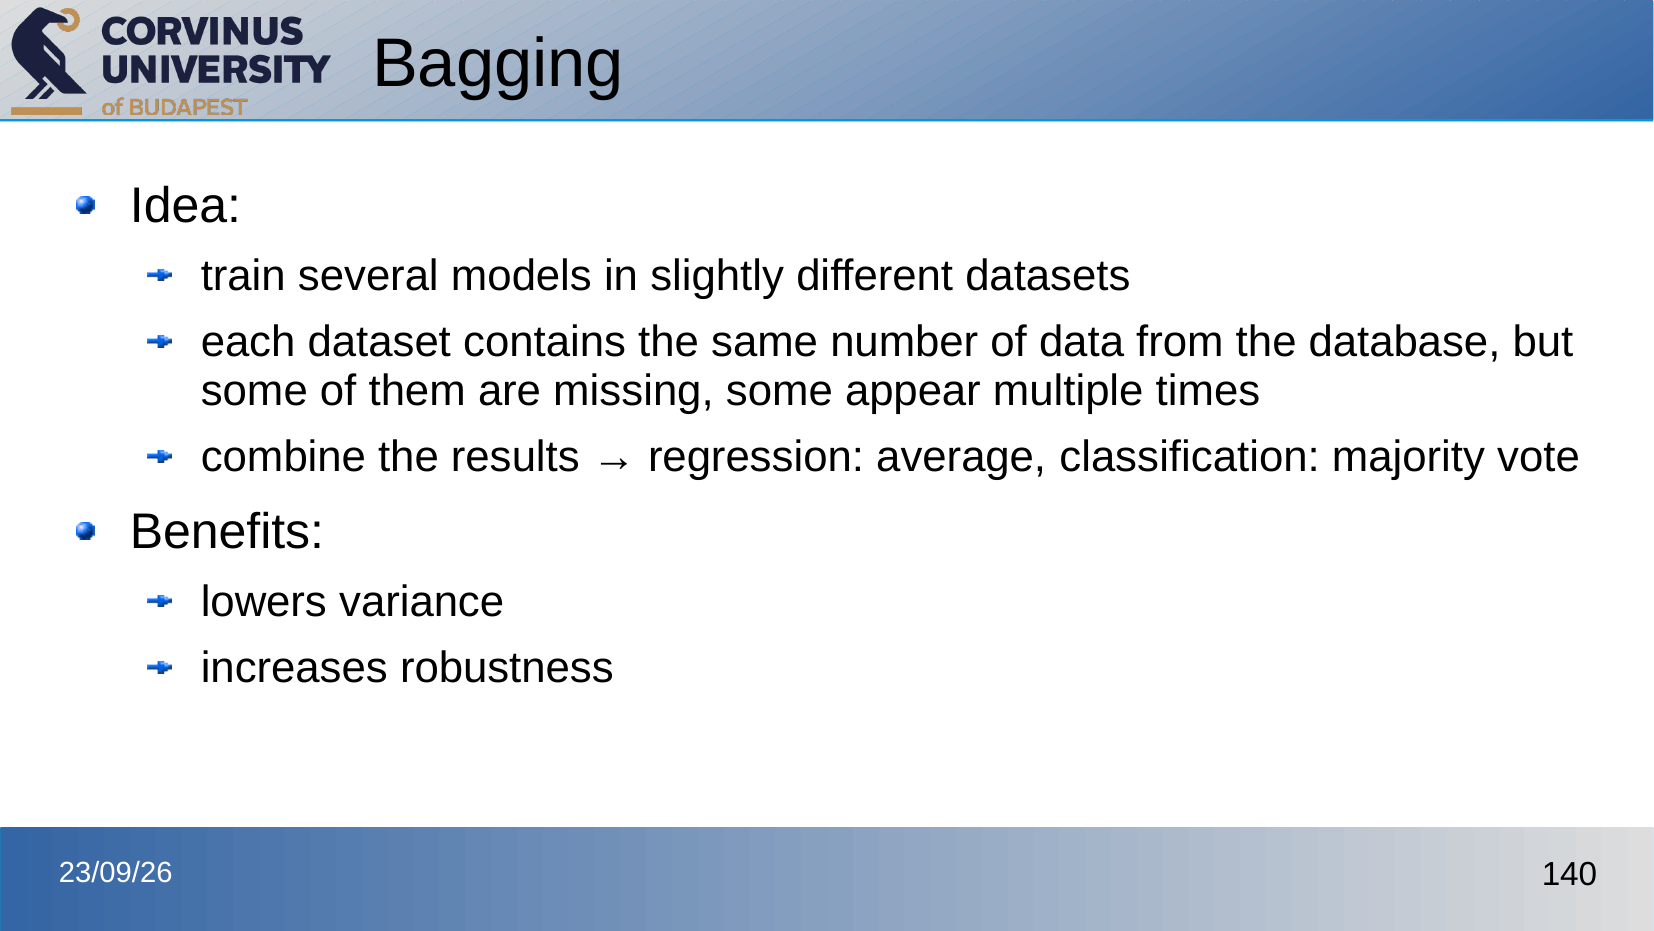

# Bagging
Idea:
train several models in slightly different datasets
each dataset contains the same number of data from the database, but some of them are missing, some appear multiple times
combine the results → regression: average, classification: majority vote
Benefits:
lowers variance
increases robustness